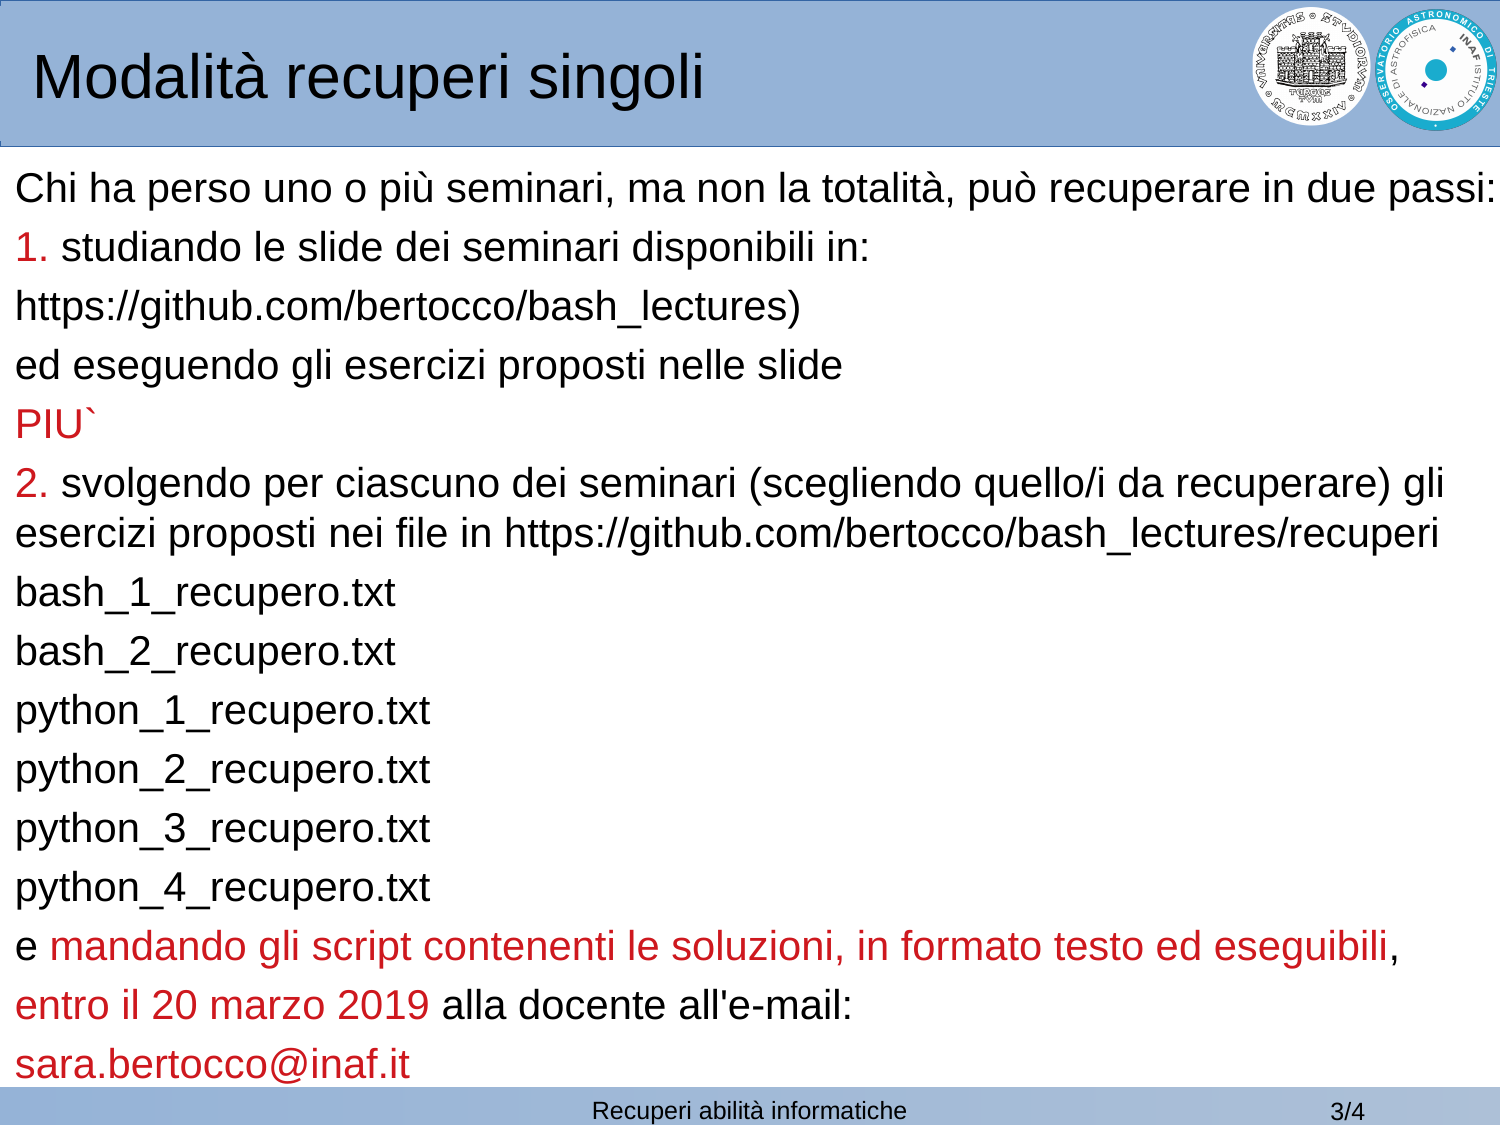

Modalità recuperi singoli
# Chi ha perso uno o più seminari, ma non la totalità, può recuperare in due passi:
1. studiando le slide dei seminari disponibili in:
https://github.com/bertocco/bash_lectures)
ed eseguendo gli esercizi proposti nelle slide
PIU`
2. svolgendo per ciascuno dei seminari (scegliendo quello/i da recuperare) gli esercizi proposti nei file in https://github.com/bertocco/bash_lectures/recuperi
bash_1_recupero.txt
bash_2_recupero.txt
python_1_recupero.txt
python_2_recupero.txt
python_3_recupero.txt
python_4_recupero.txt
e mandando gli script contenenti le soluzioni, in formato testo ed eseguibili,
entro il 20 marzo 2019 alla docente all'e-mail:
sara.bertocco@inaf.it